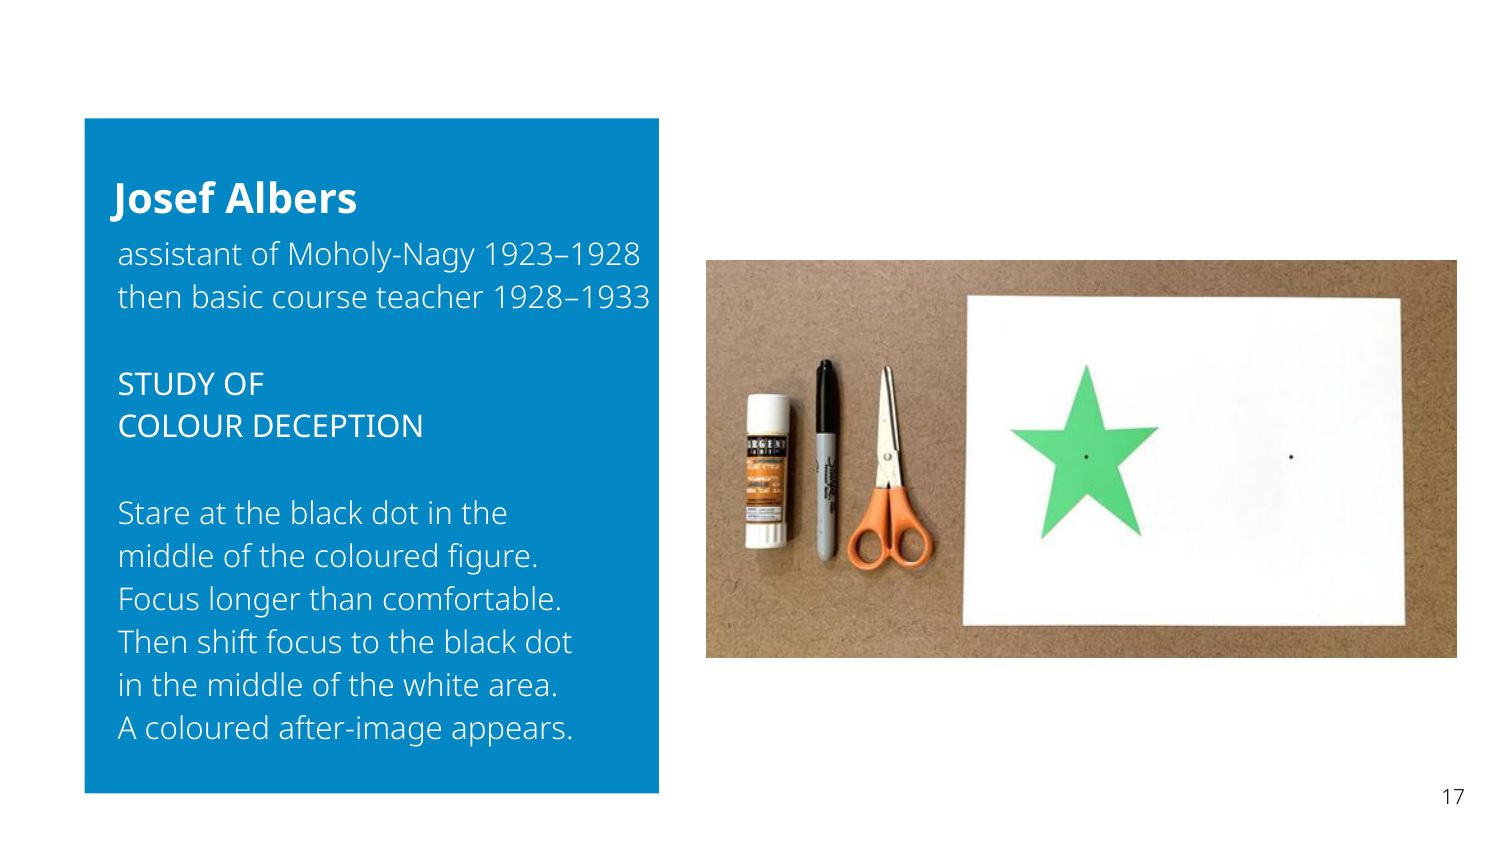

Josef Albers
# assistant of Moholy-Nagy 1923–1928 then basic course teacher 1928–1933 Study of colour deception Stare at the black dot in the middle of the coloured figure. Focus longer than comfortable. Then shift focus to the black dot in the middle of the white area. A coloured after-image appears.